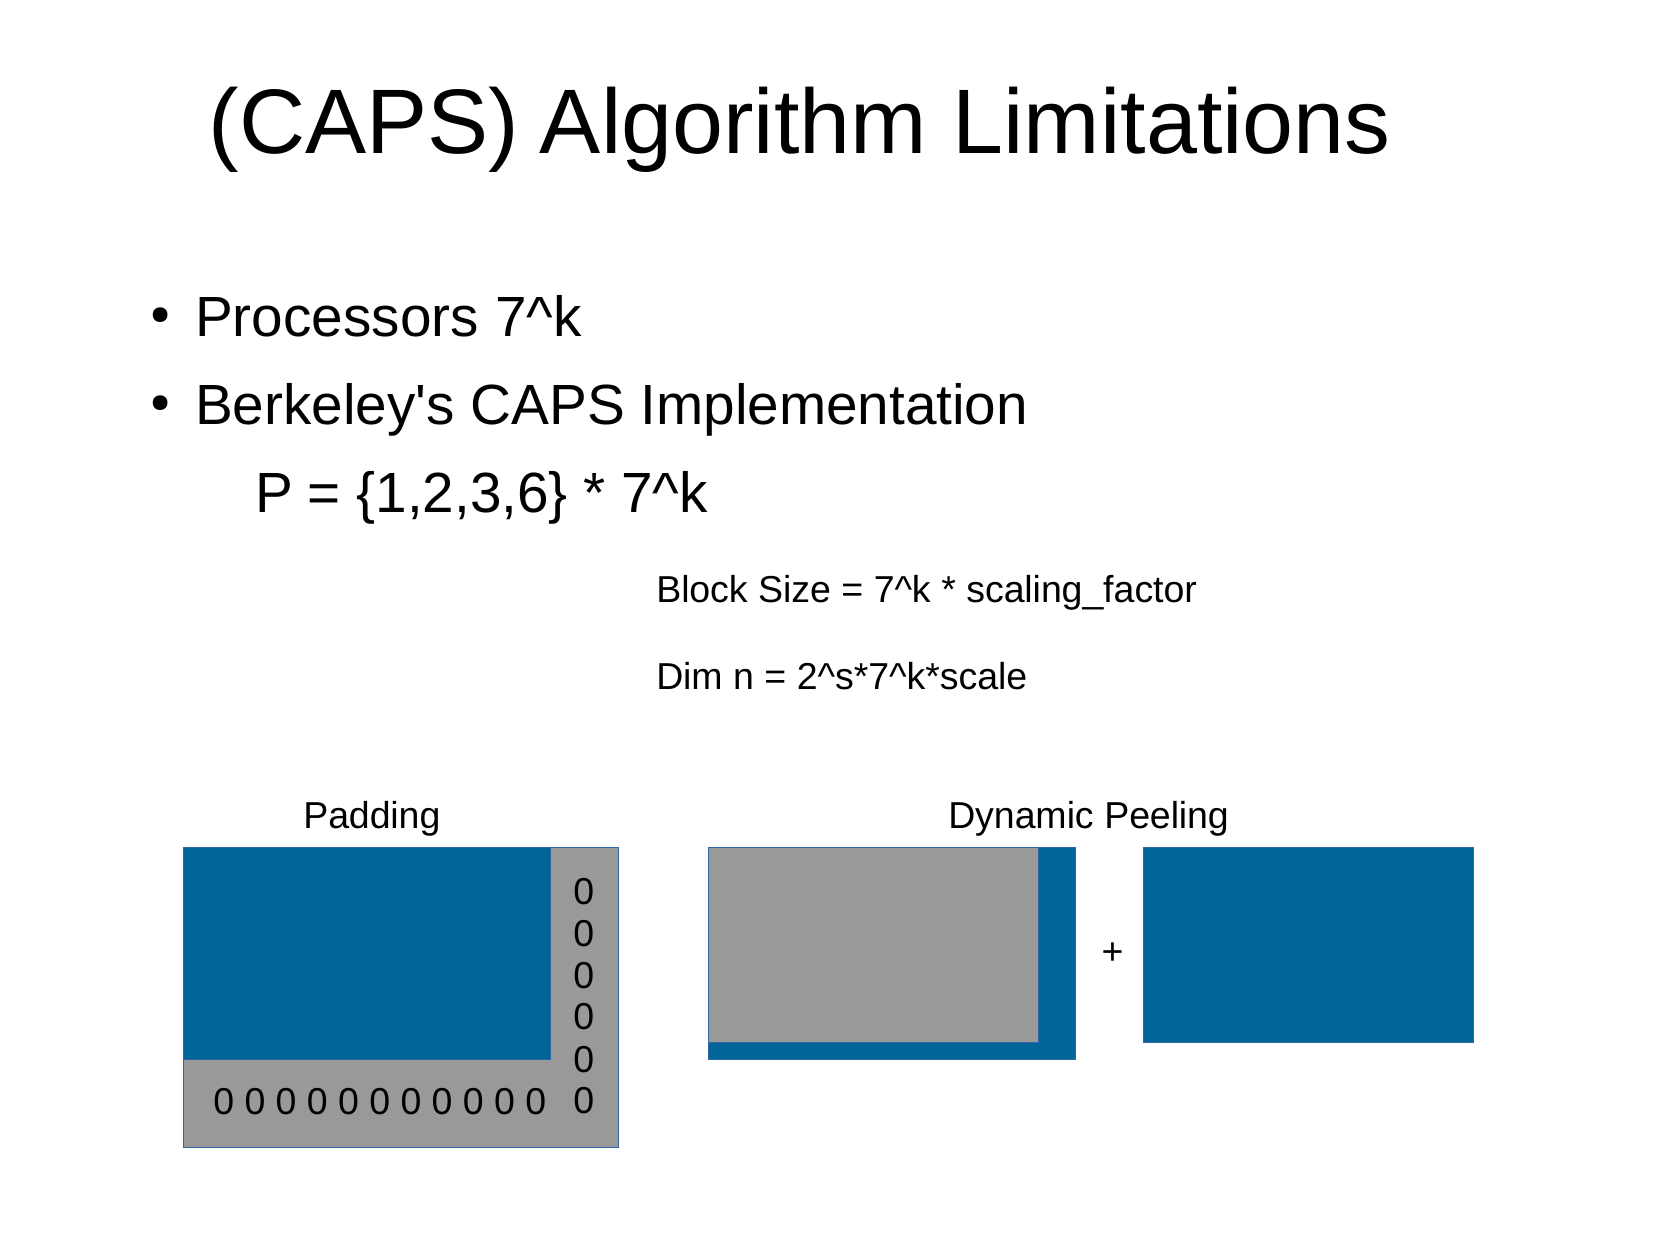

# (CAPS) Algorithm Limitations
Processors 7^k
Berkeley's CAPS Implementation
P = {1,2,3,6} * 7^k
Block Size = 7^k * scaling_factor
Dim n = 2^s*7^k*scale
Padding
Dynamic Peeling
000000
+
0 0 0 0 0 0 0 0 0 0 0